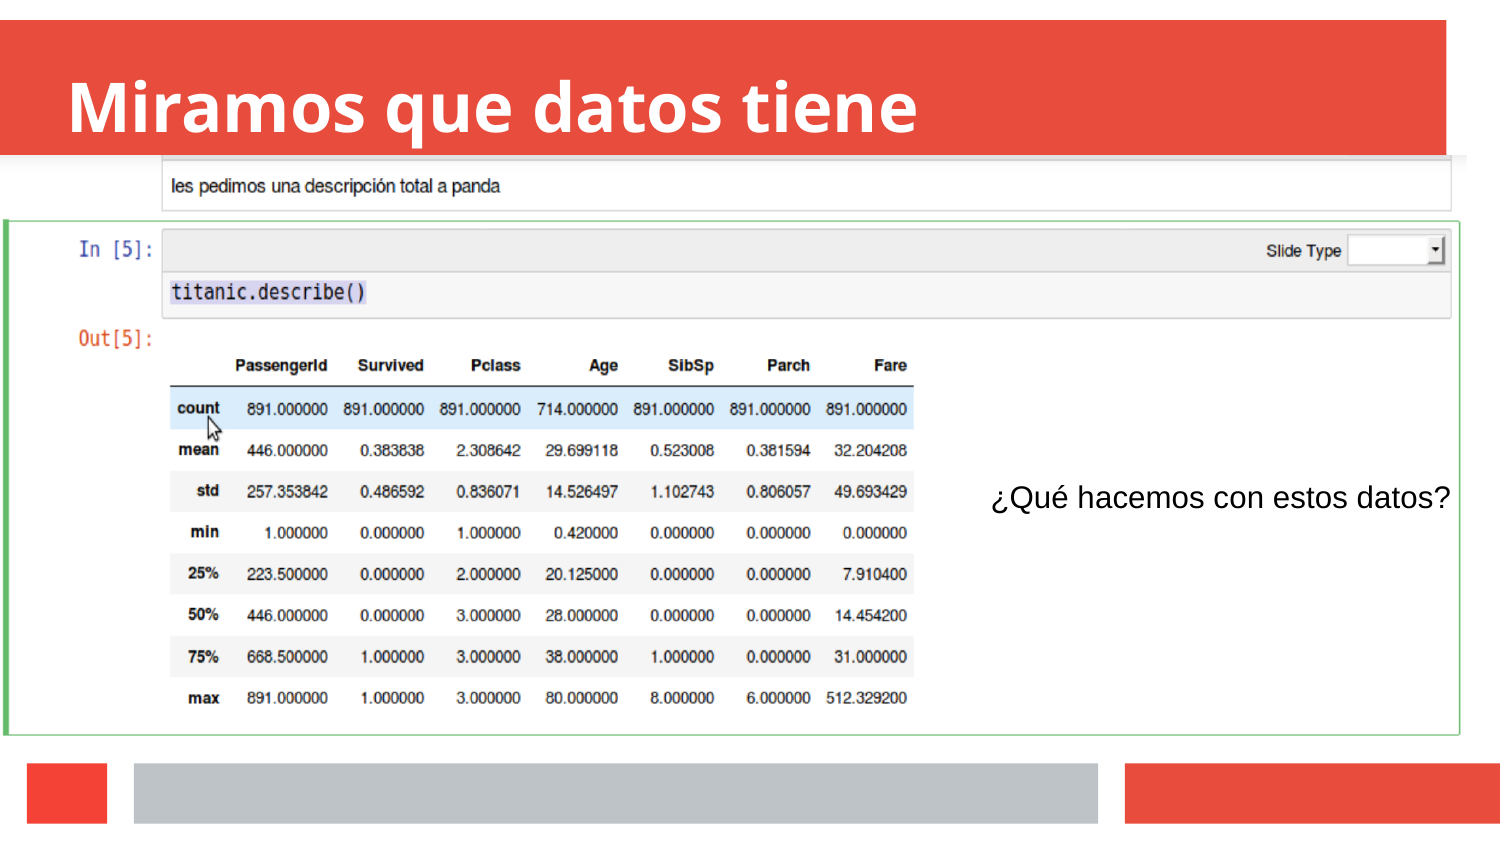

Miramos que datos tiene
# ¿Qué hacemos con estos datos?